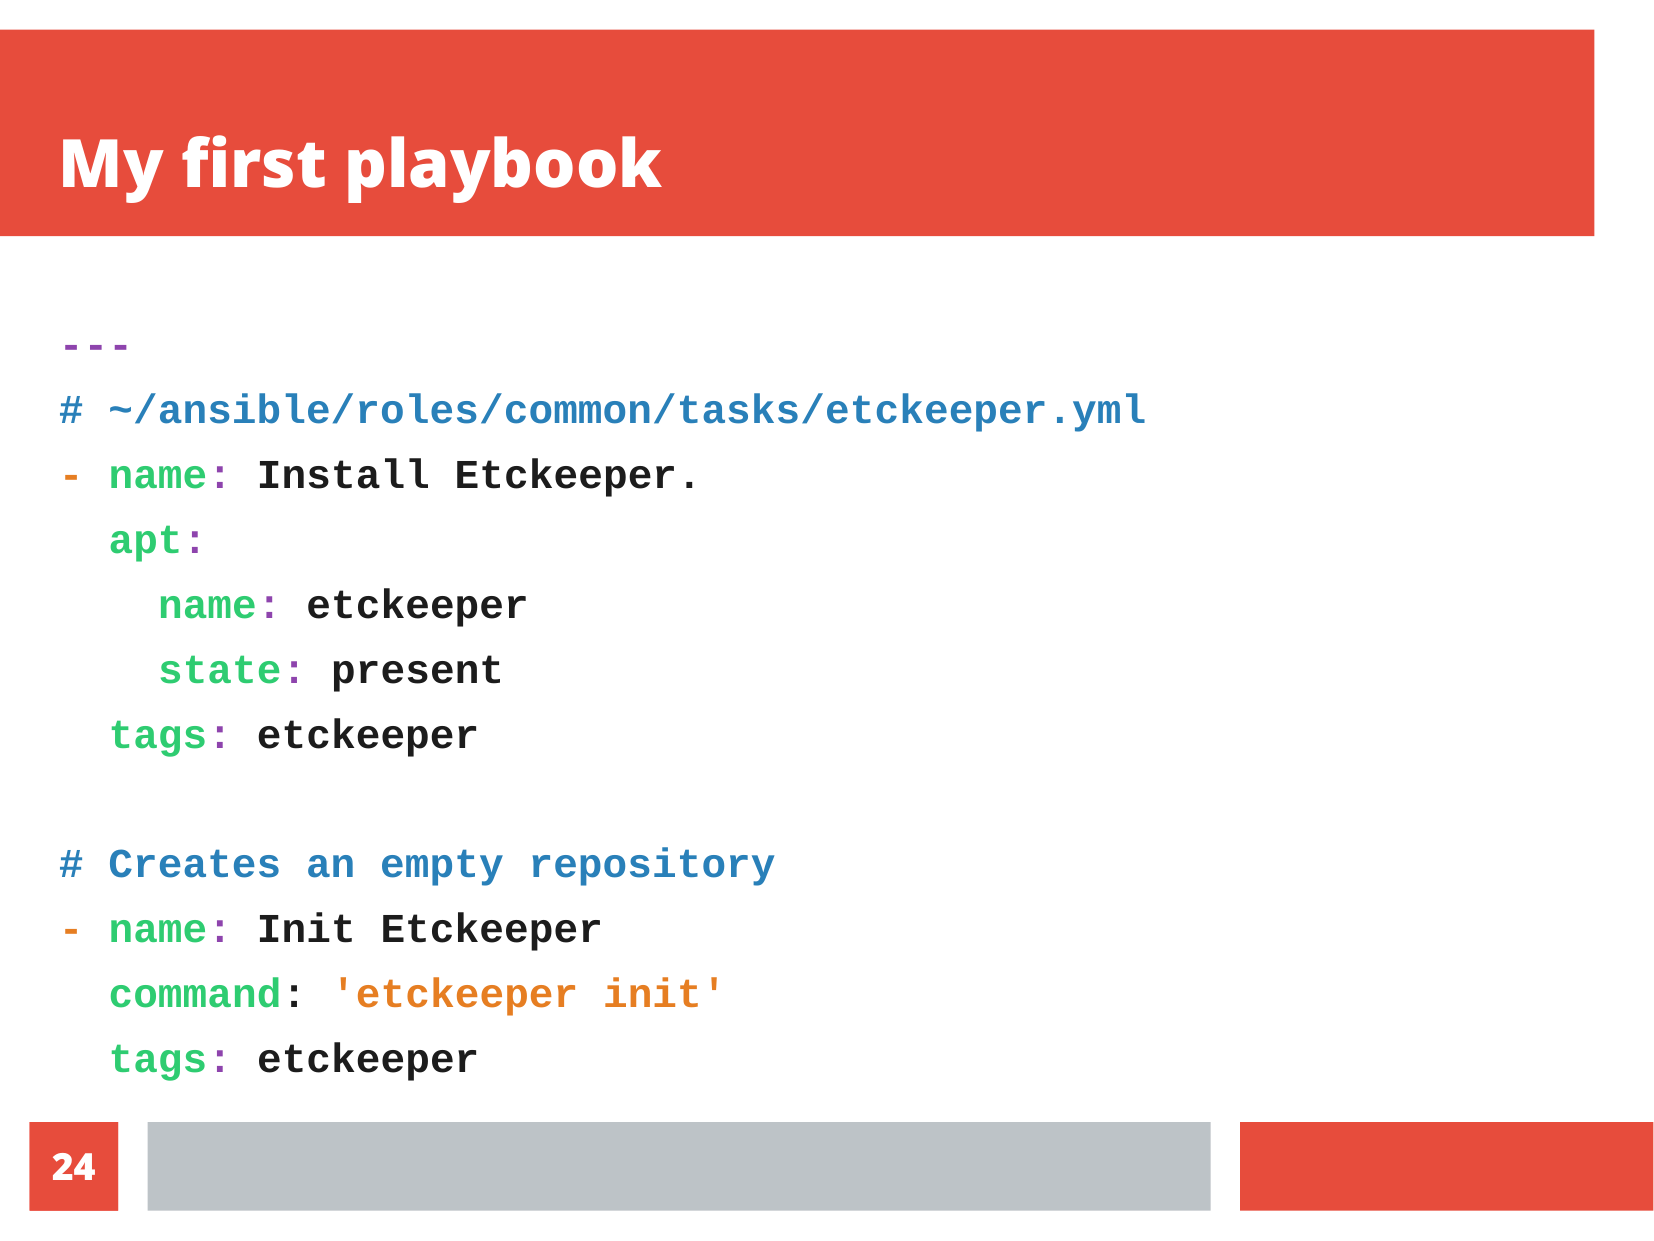

# My first playbook
---
# ~/ansible/roles/common/tasks/etckeeper.yml
- name: Install Etckeeper.
 apt:
 name: etckeeper
 state: present
 tags: etckeeper
# Creates an empty repository
- name: Init Etckeeper
 command: 'etckeeper init'
 tags: etckeeper
24